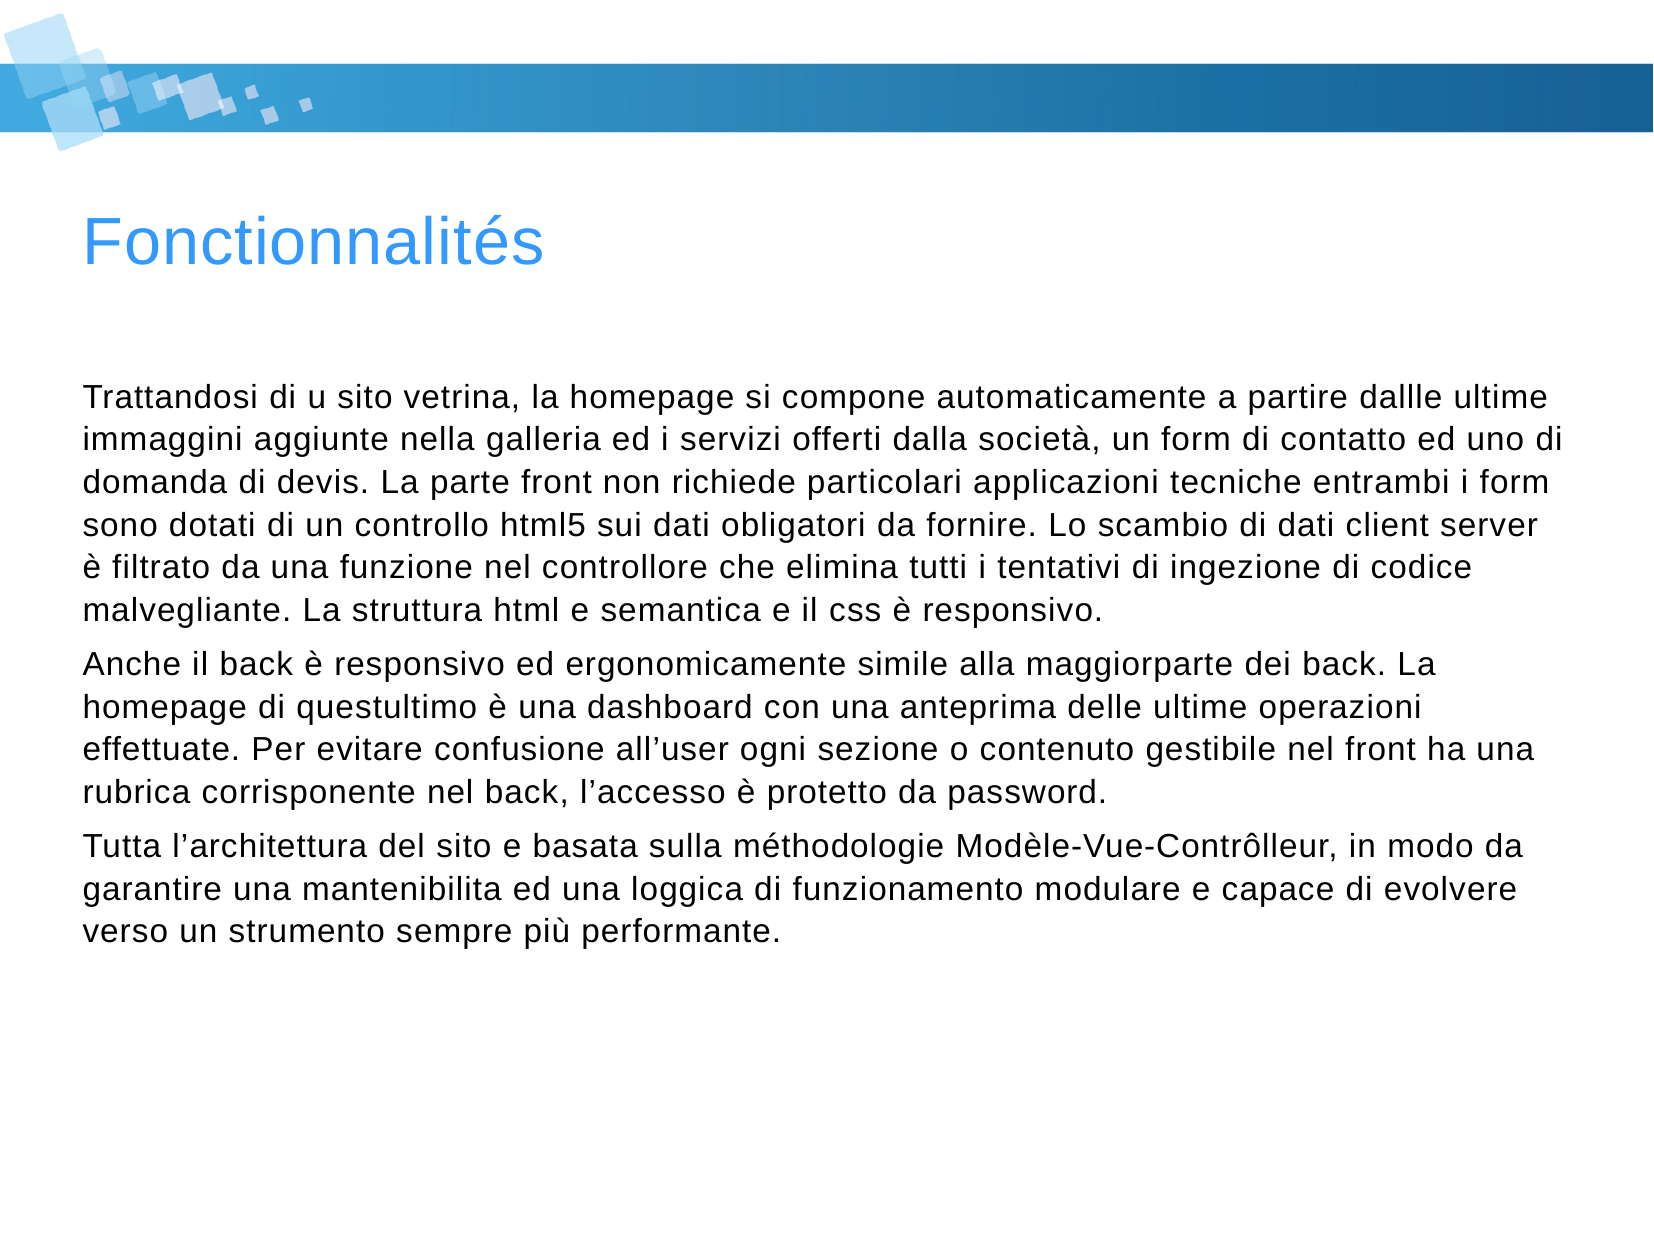

# Fonctionnalités
Trattandosi di u sito vetrina, la homepage si compone automaticamente a partire dallle ultime immaggini aggiunte nella galleria ed i servizi offerti dalla società, un form di contatto ed uno di domanda di devis. La parte front non richiede particolari applicazioni tecniche entrambi i form sono dotati di un controllo html5 sui dati obligatori da fornire. Lo scambio di dati client server è filtrato da una funzione nel controllore che elimina tutti i tentativi di ingezione di codice malvegliante. La struttura html e semantica e il css è responsivo.
Anche il back è responsivo ed ergonomicamente simile alla maggiorparte dei back. La homepage di questultimo è una dashboard con una anteprima delle ultime operazioni effettuate. Per evitare confusione all’user ogni sezione o contenuto gestibile nel front ha una rubrica corrisponente nel back, l’accesso è protetto da password.
Tutta l’architettura del sito e basata sulla méthodologie Modèle-Vue-Contrôlleur, in modo da garantire una mantenibilita ed una loggica di funzionamento modulare e capace di evolvere verso un strumento sempre più performante.